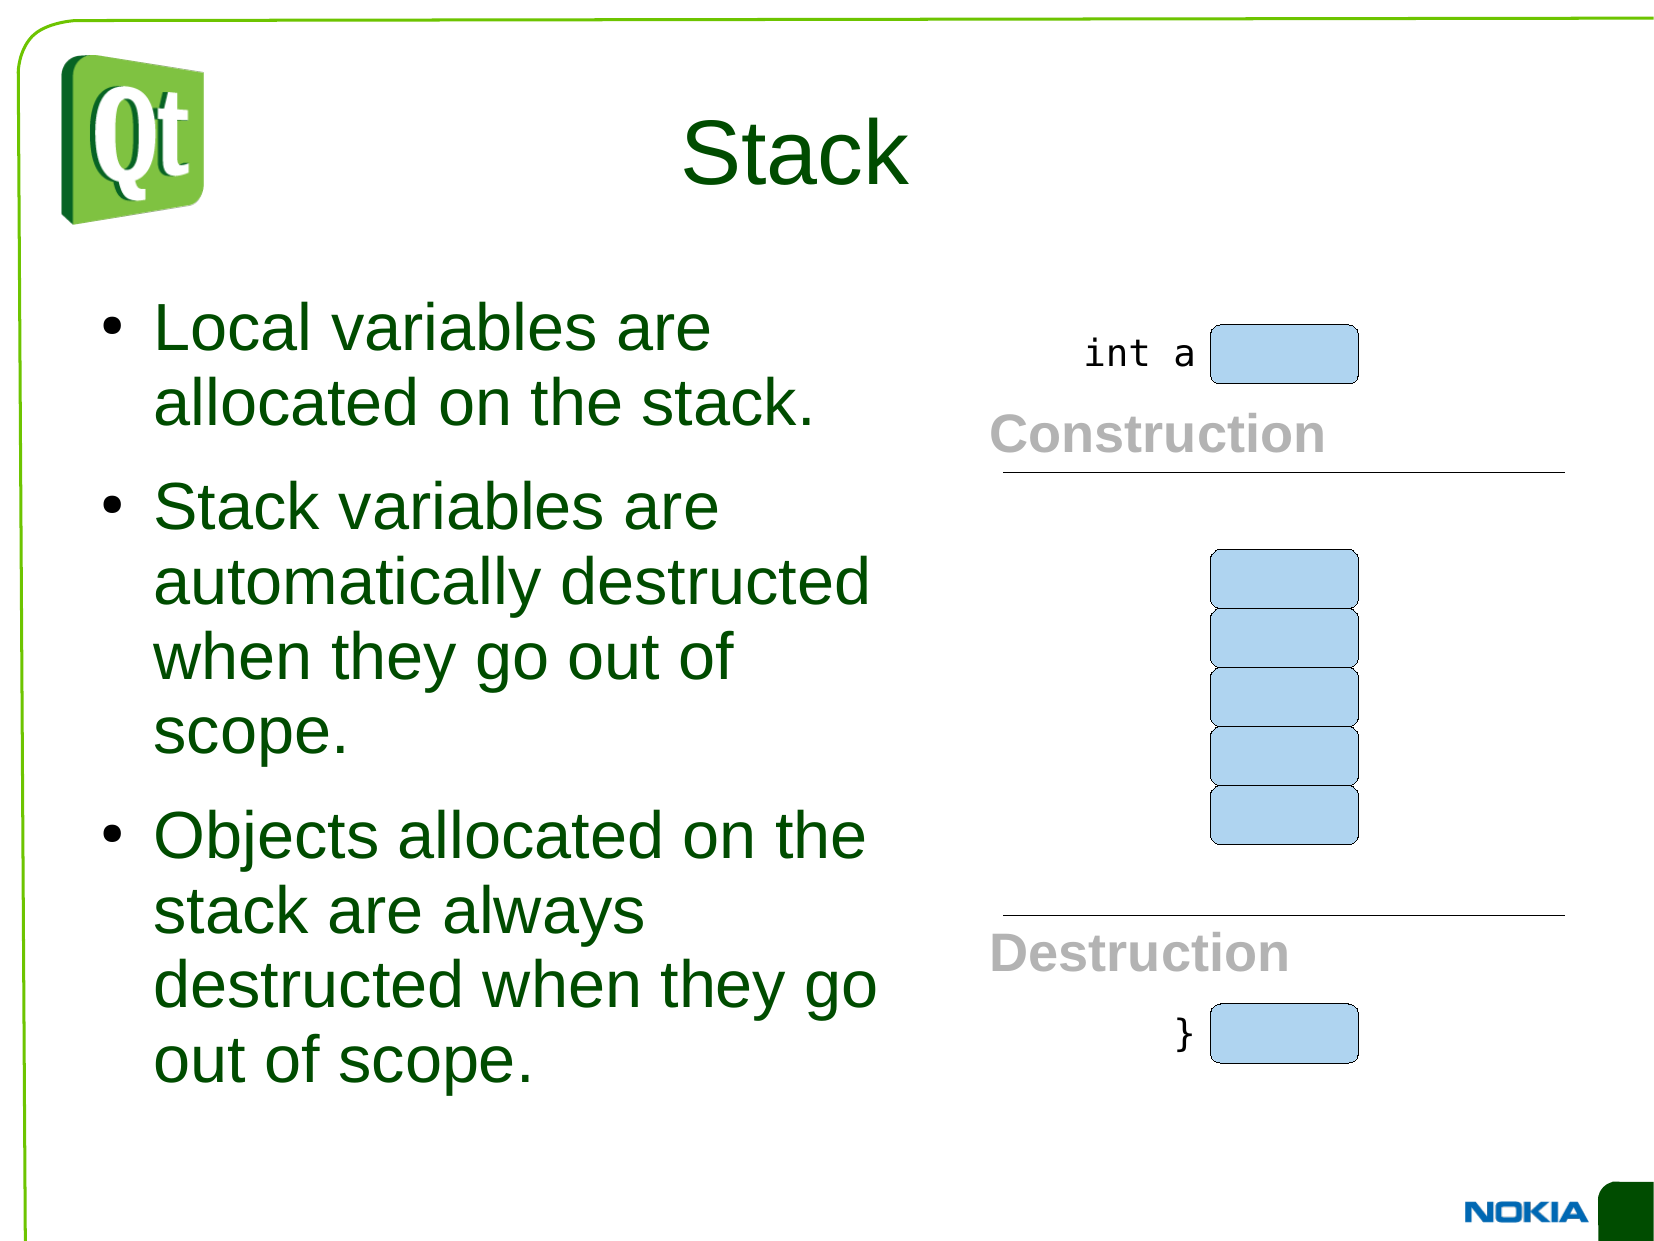

# Stack
Local variables are allocated on the stack.
Stack variables are automatically destructed when they go out of scope.
Objects allocated on the stack are always destructed when they go out of scope.
int a
Construction
Destruction
}